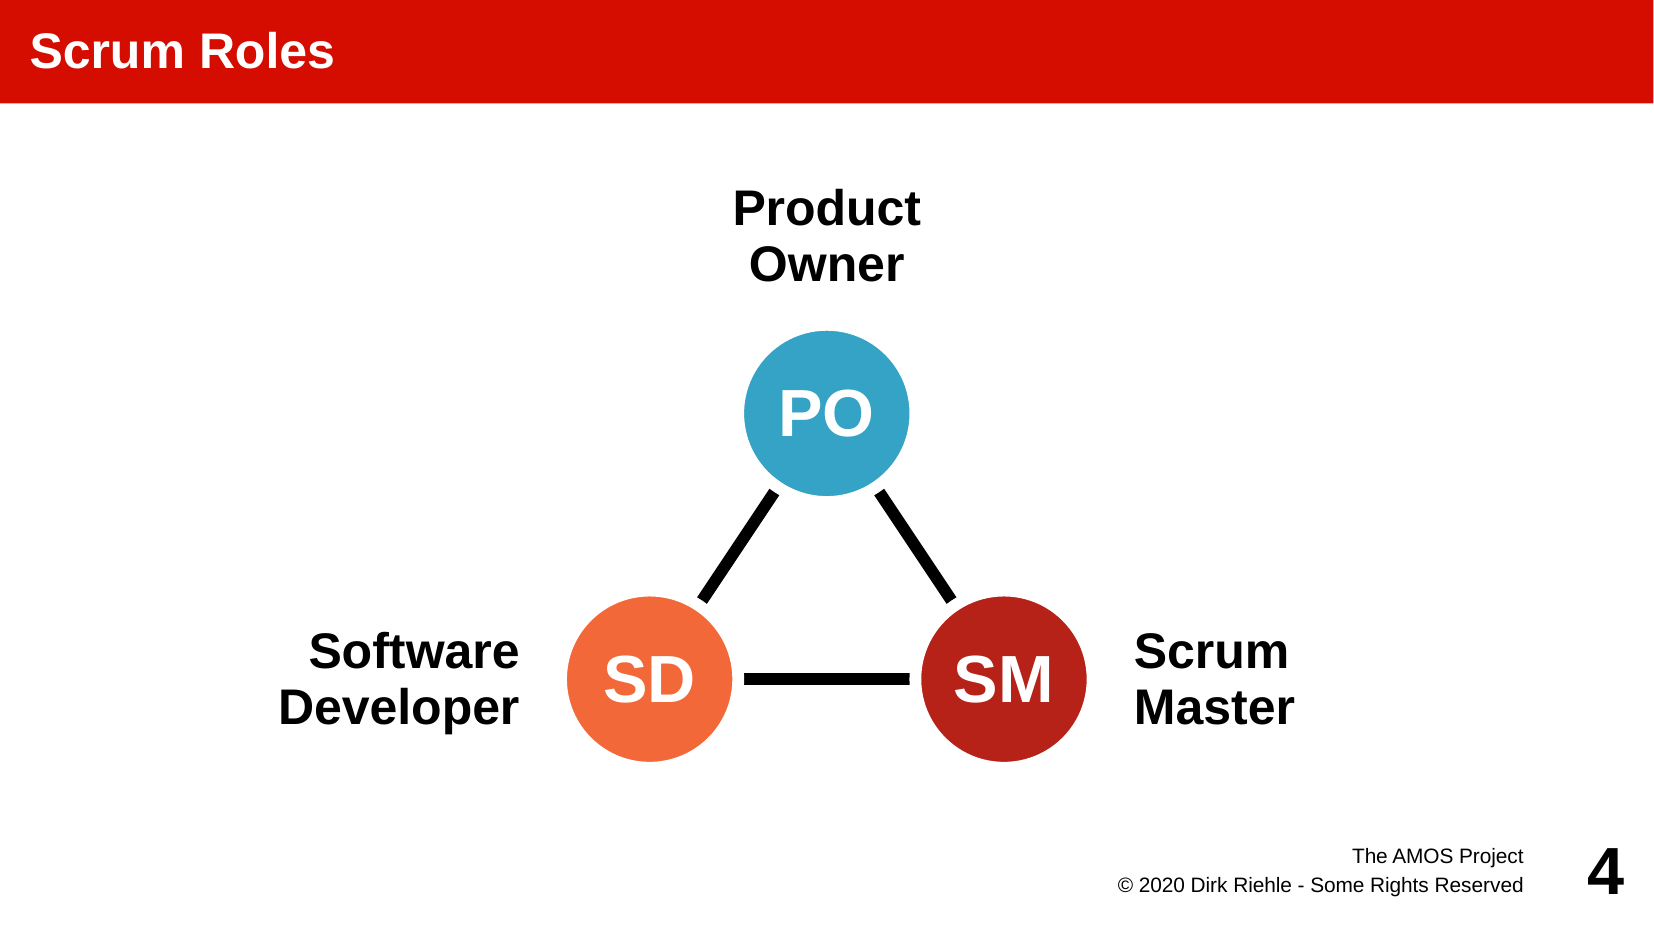

# Scrum Roles
Product
Owner
PO
Software
Developer
SD
SM
Scrum
Master
The AMOS Project
4
© 2020 Dirk Riehle - Some Rights Reserved